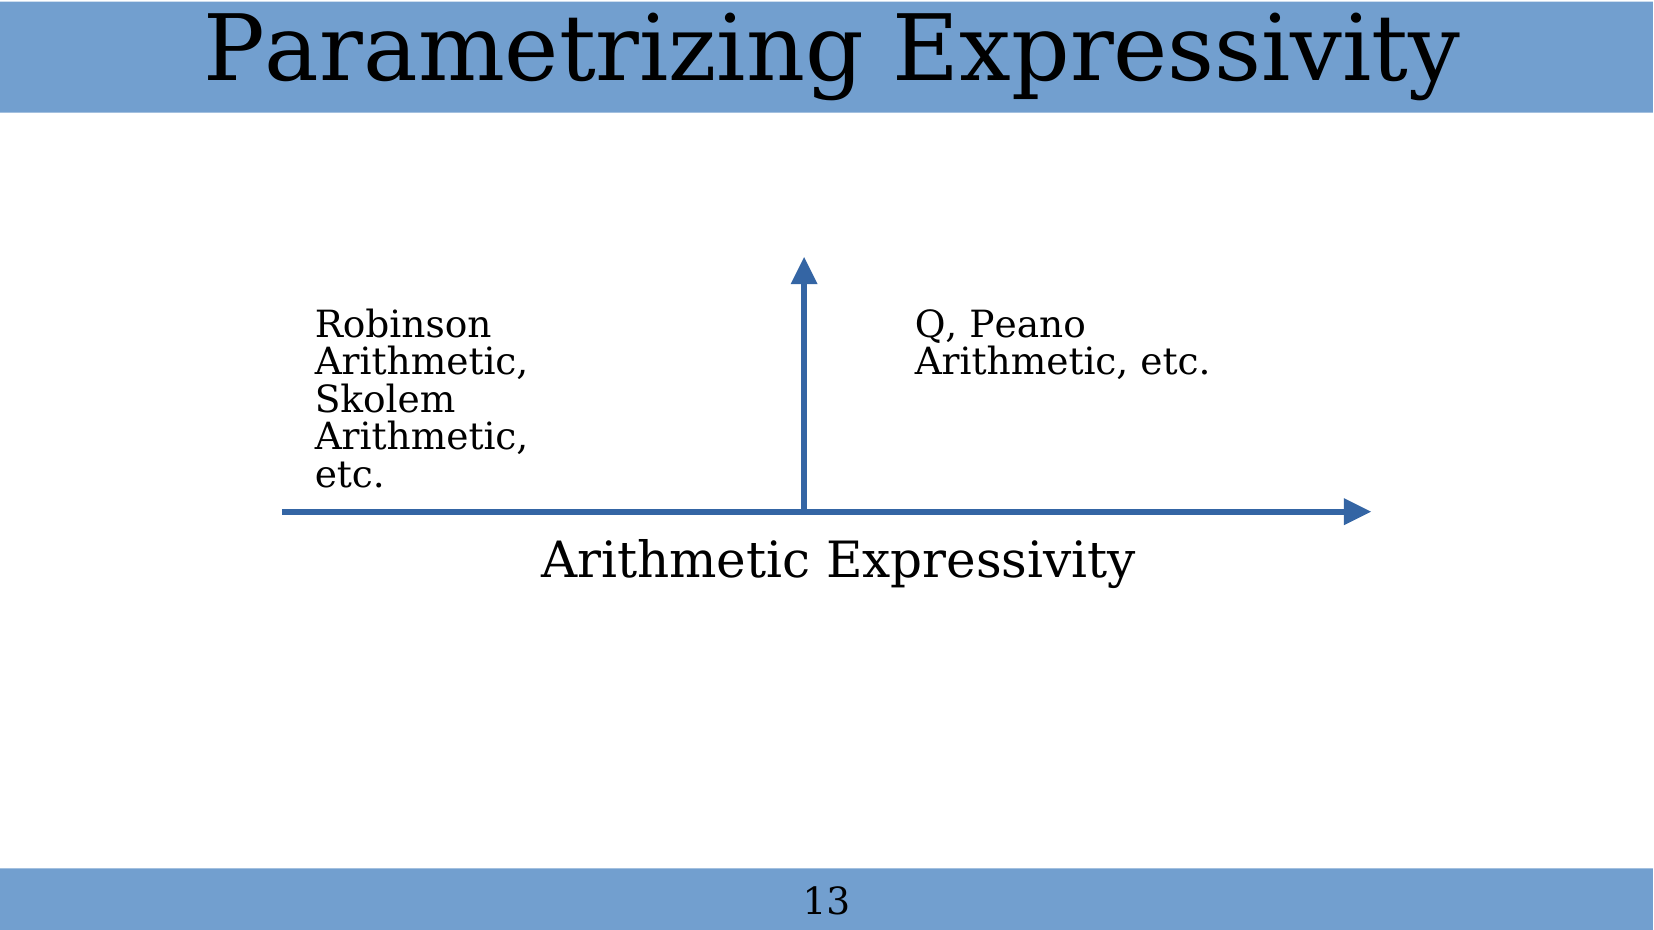

Parametrizing Expressivity
#
Robinson Arithmetic,
Skolem Arithmetic, etc.
Q, Peano Arithmetic, etc.
Arithmetic Expressivity
13